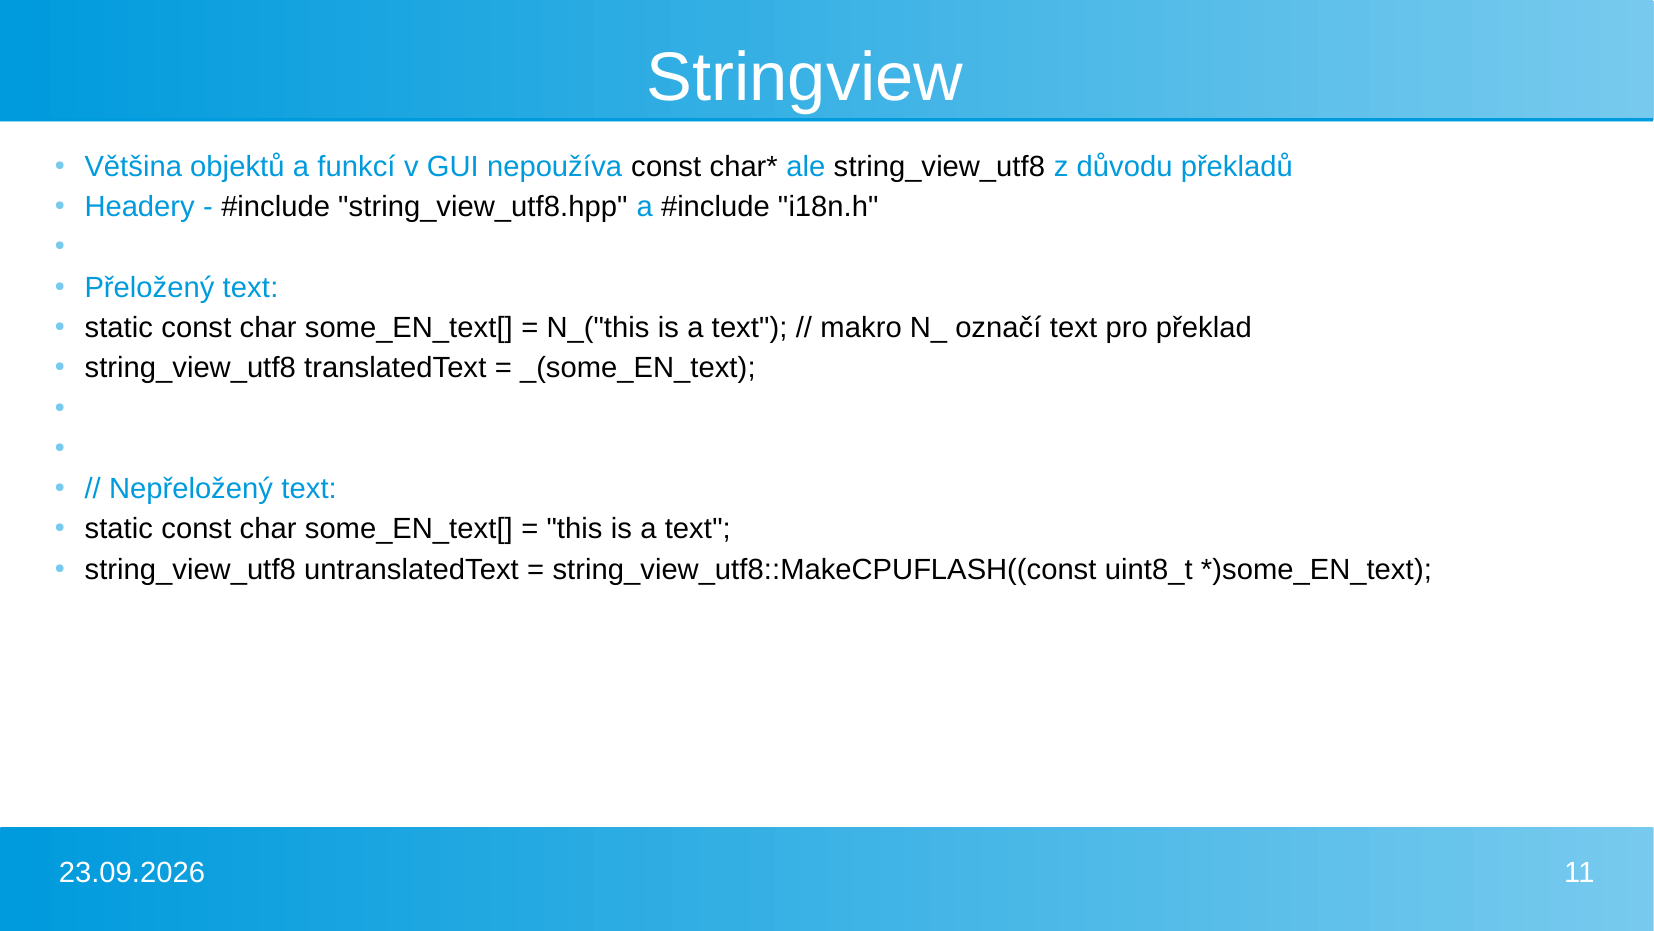

# Stringview
Většina objektů a funkcí v GUI nepoužíva const char* ale string_view_utf8 z důvodu překladů
Headery - #include "string_view_utf8.hpp" a #include "i18n.h"
Přeložený text:
static const char some_EN_text[] = N_("this is a text"); // makro N_ označí text pro překlad
string_view_utf8 translatedText = _(some_EN_text);
// Nepřeložený text:
static const char some_EN_text[] = "this is a text";
string_view_utf8 untranslatedText = string_view_utf8::MakeCPUFLASH((const uint8_t *)some_EN_text);
11